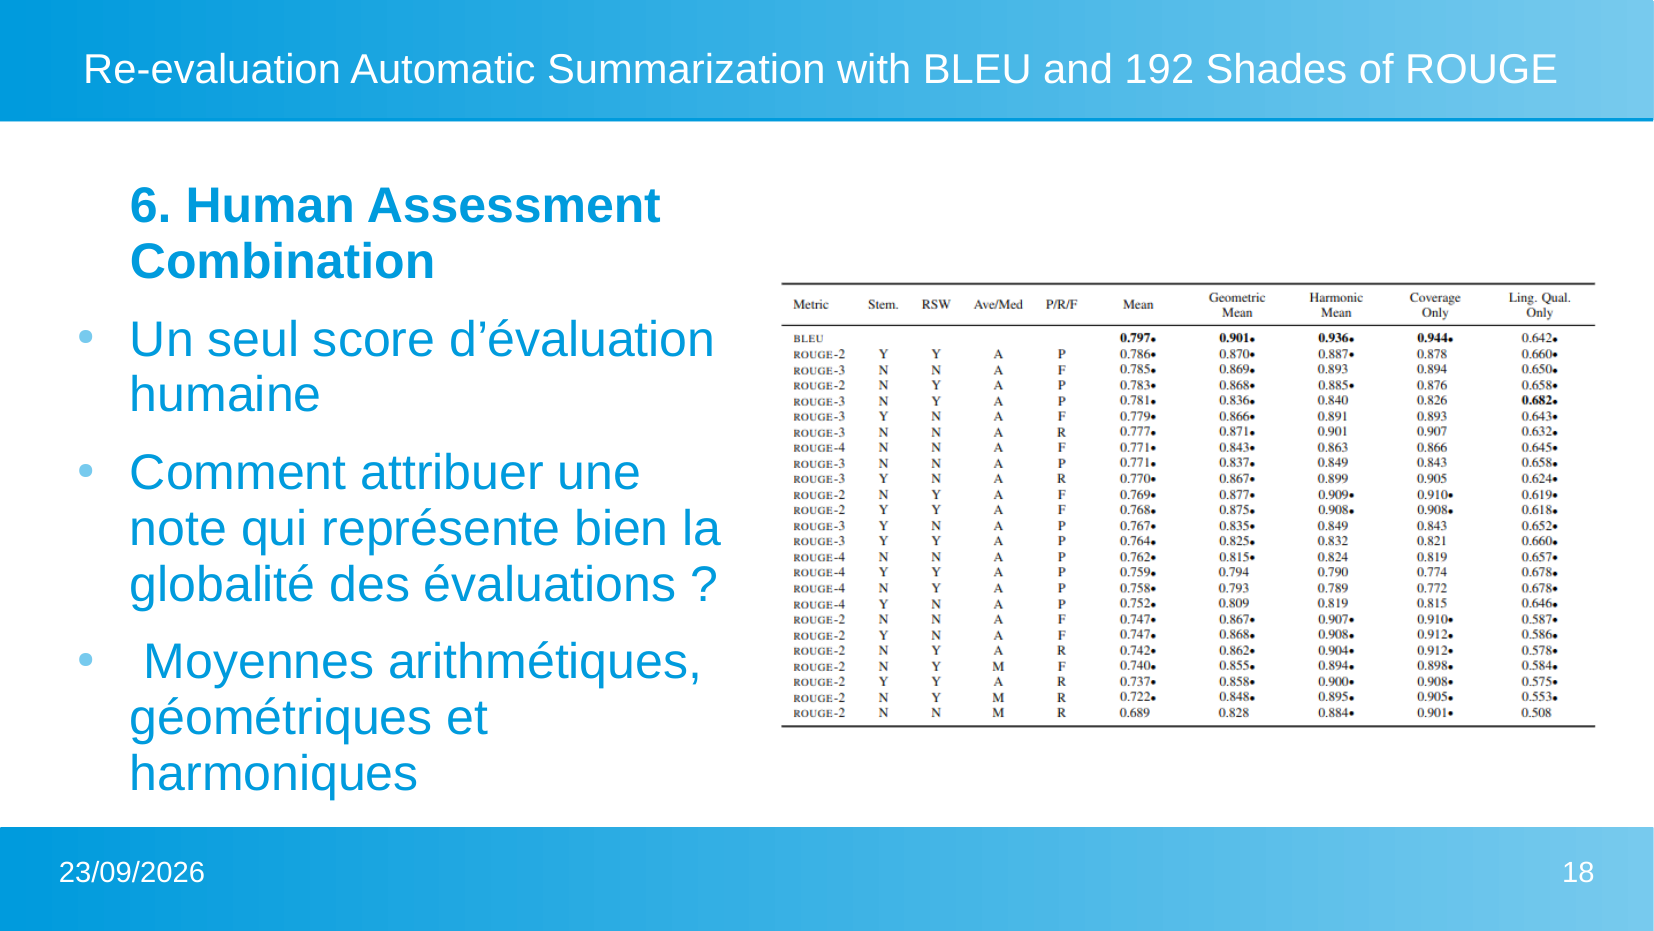

# Re-evaluation Automatic Summarization with BLEU and 192 Shades of ROUGE
6. Human Assessment Combination
Un seul score d’évaluation humaine
Comment attribuer une note qui représente bien la globalité des évaluations ?
 Moyennes arithmétiques, géométriques et harmoniques
18